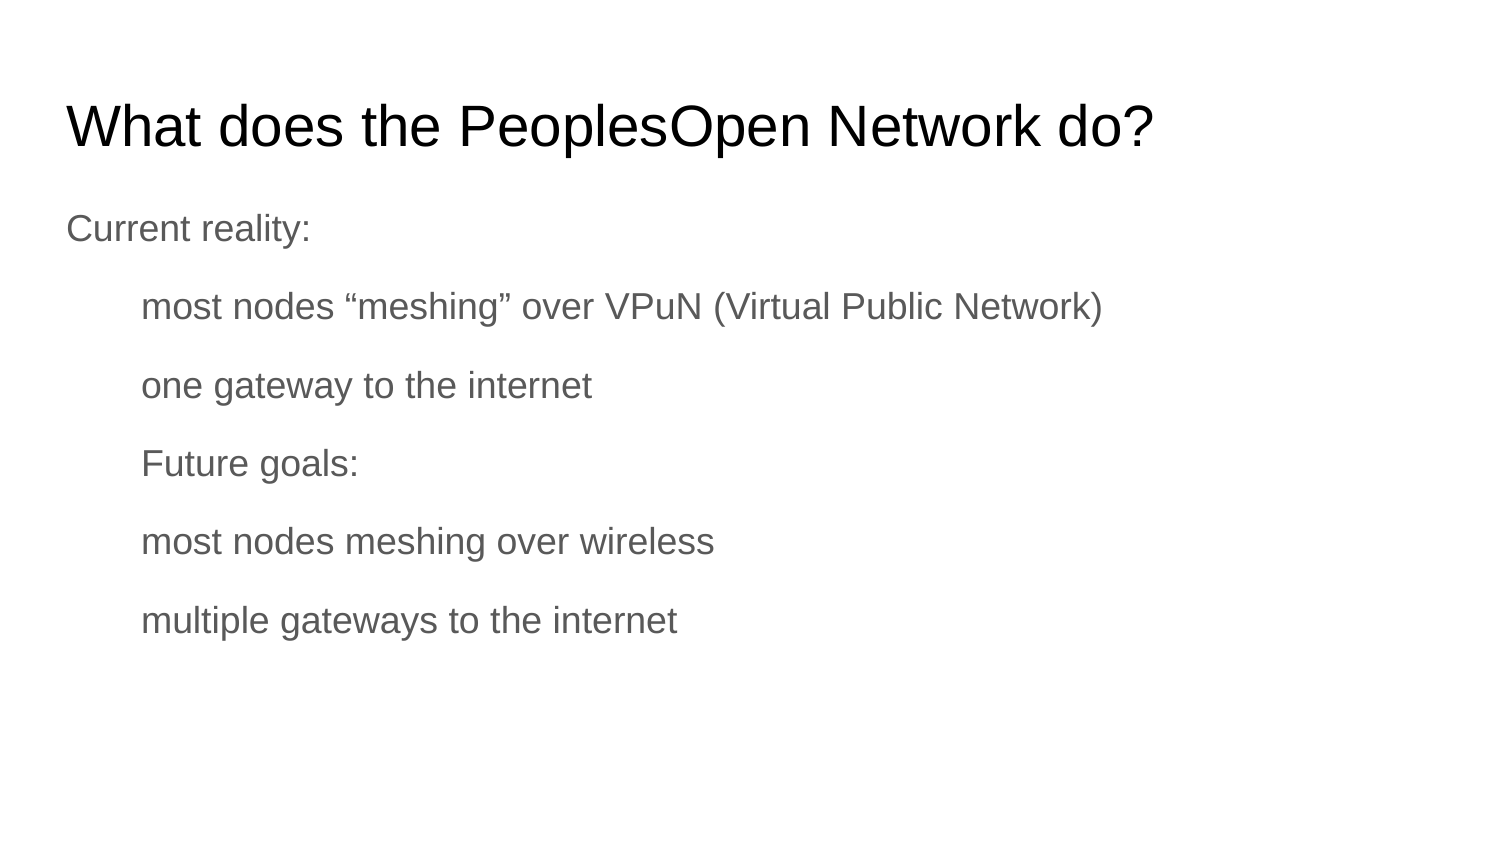

# What does the PeoplesOpen Network do?
Current reality:
most nodes “meshing” over VPuN (Virtual Public Network)
one gateway to the internet
Future goals:
most nodes meshing over wireless
multiple gateways to the internet